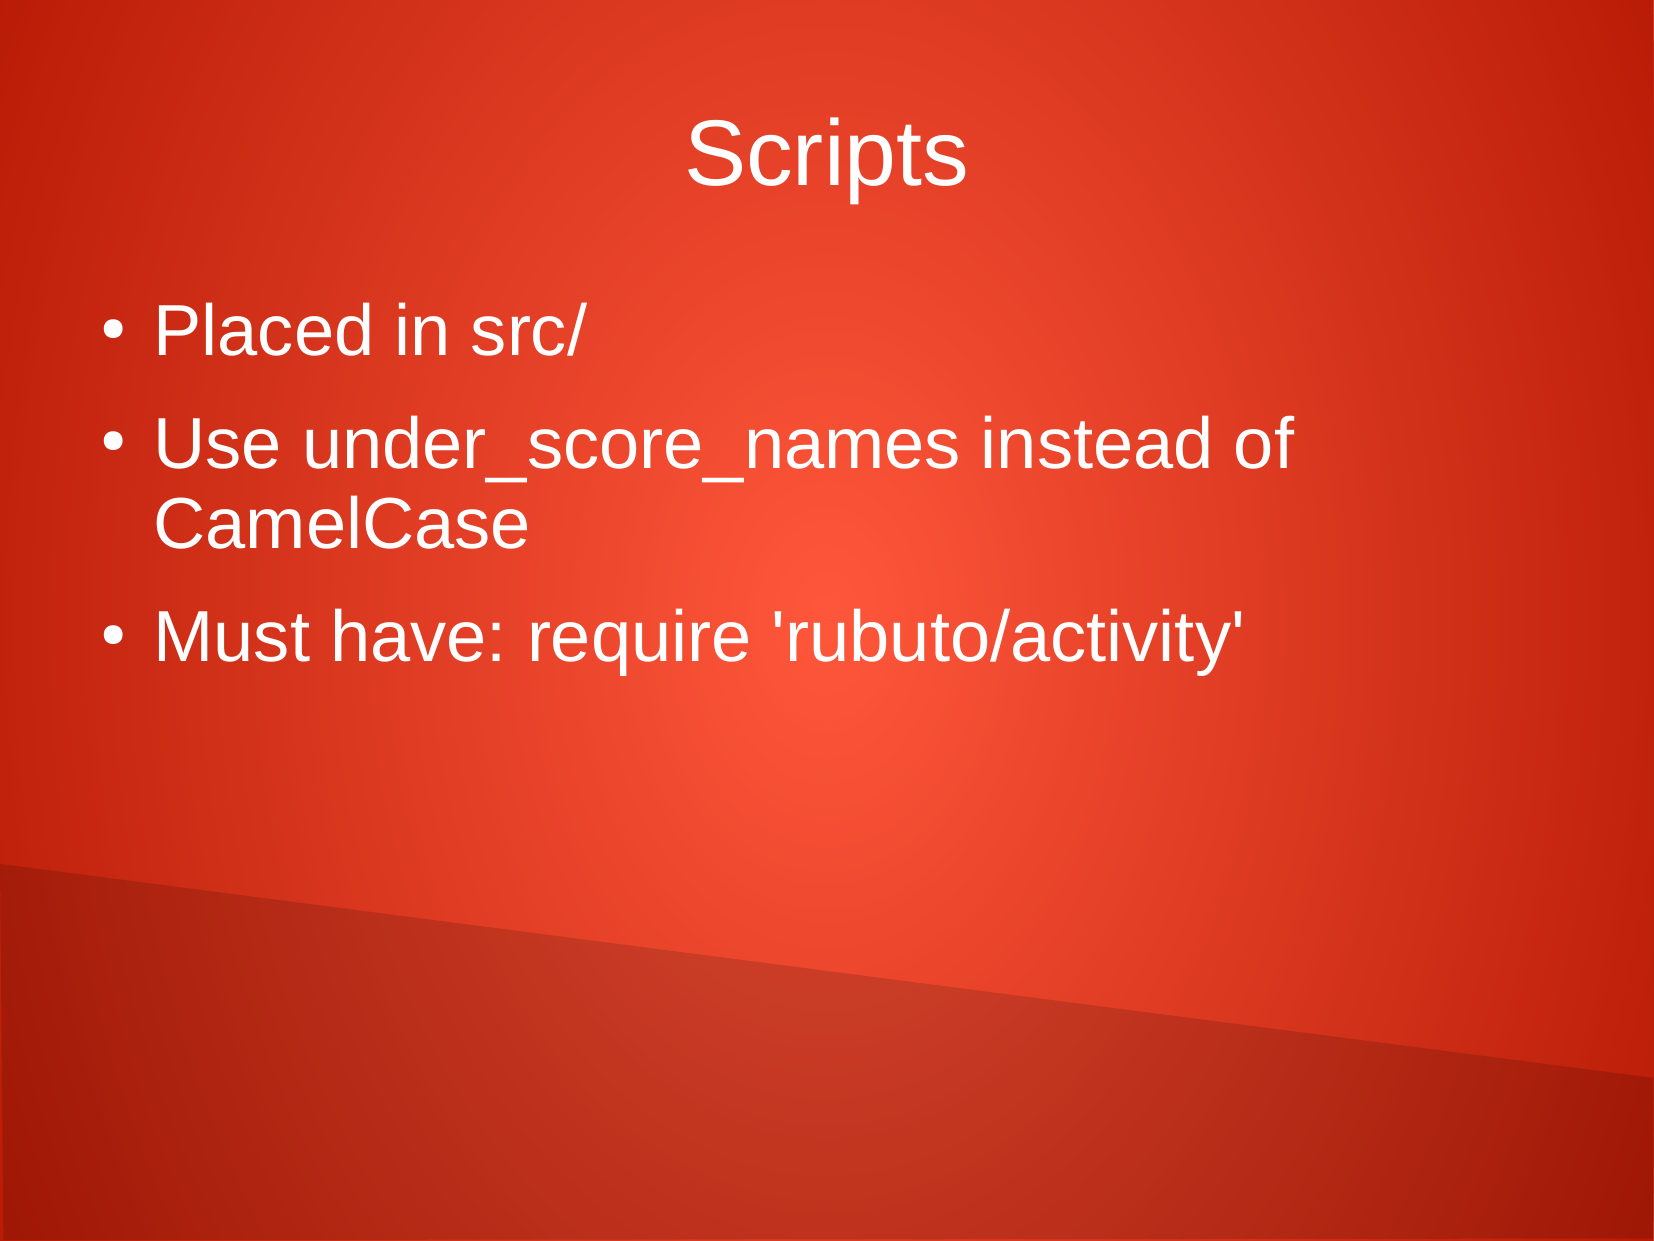

# Scripts
Placed in src/
Use under_score_names instead of CamelCase
Must have: require 'rubuto/activity'